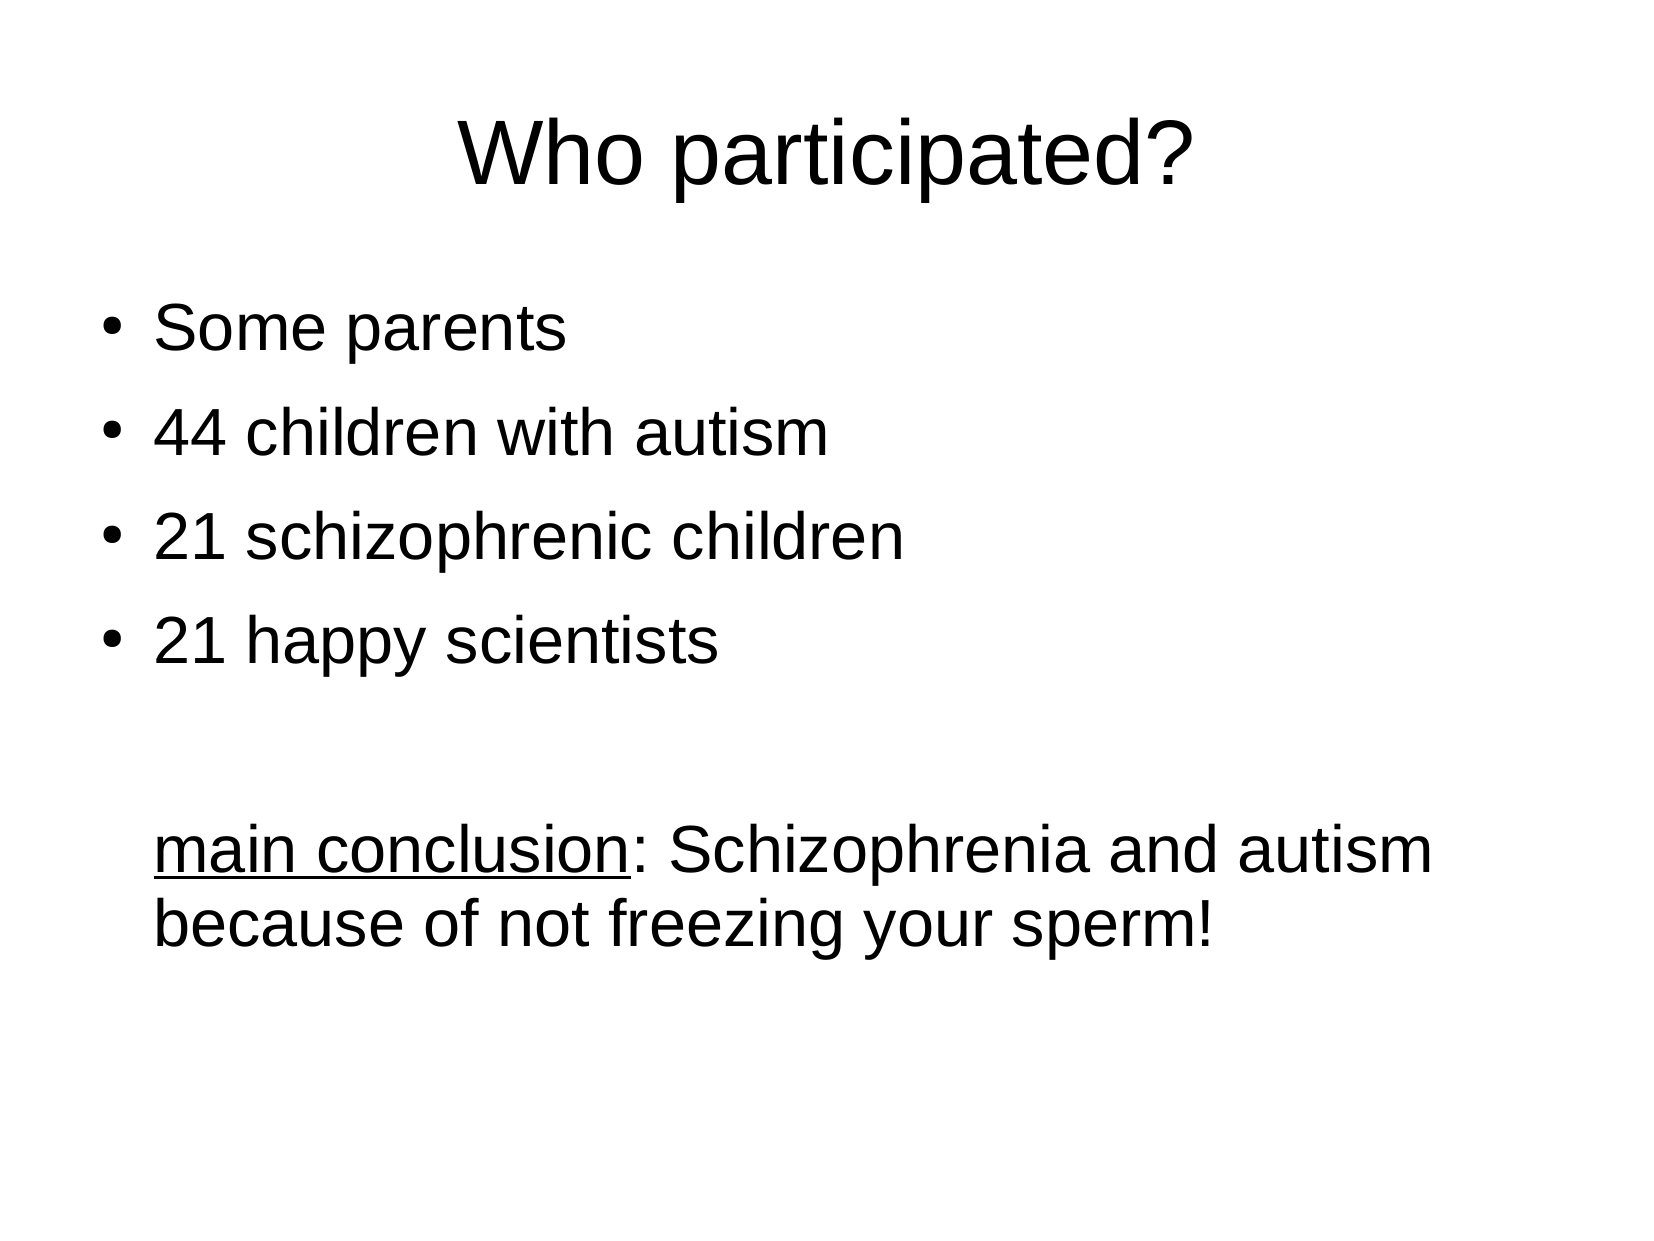

# Who participated?
Some parents
44 children with autism
21 schizophrenic children
21 happy scientists
main conclusion: Schizophrenia and autism because of not freezing your sperm!